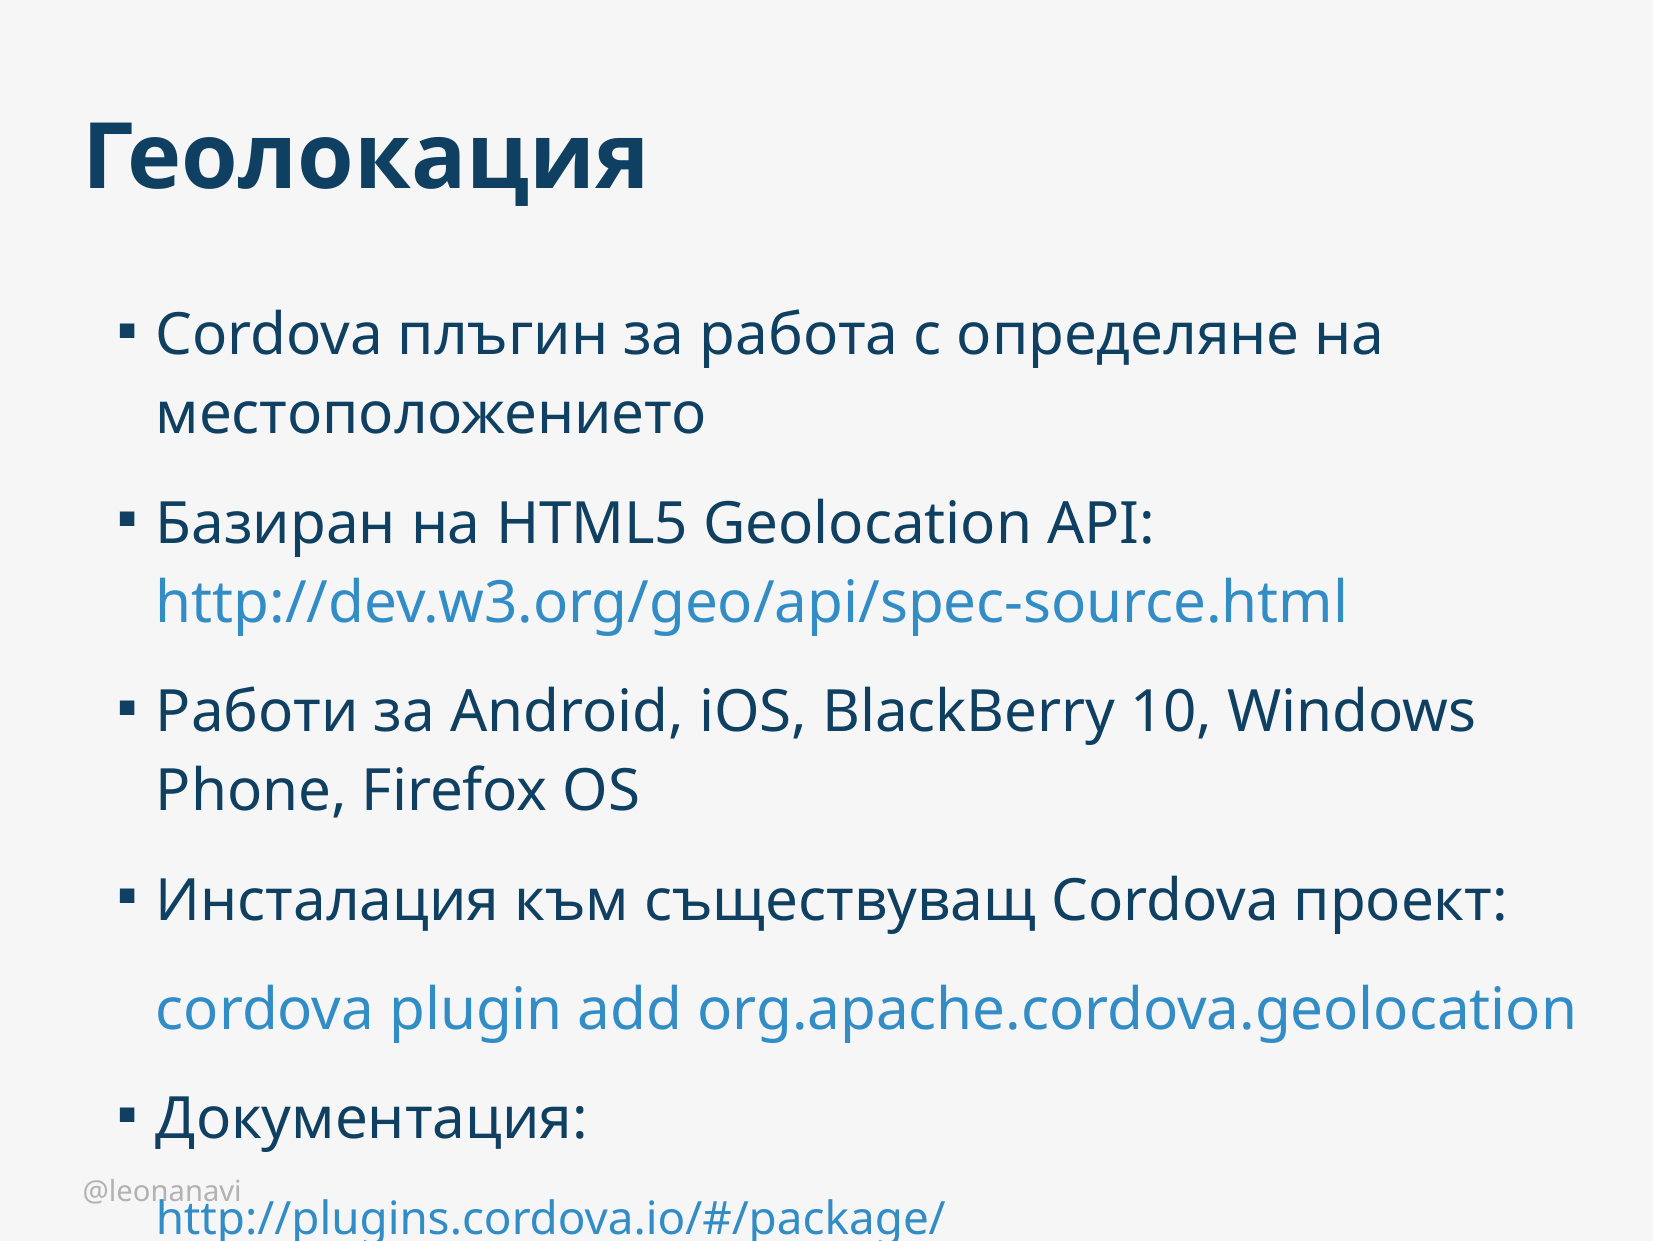

# Геолокация
Cordova плъгин за работа с определяне на местоположението
Базиран на HTML5 Geolocation API: http://dev.w3.org/geo/api/spec-source.html
Работи за Android, iOS, BlackBerry 10, Windows Phone, Firefox OS
Инсталация към съществуващ Cordova проект:
cordova plugin add org.apache.cordova.geolocation
Документация:
http://plugins.cordova.io/#/package/org.apache.cordova.geolocation